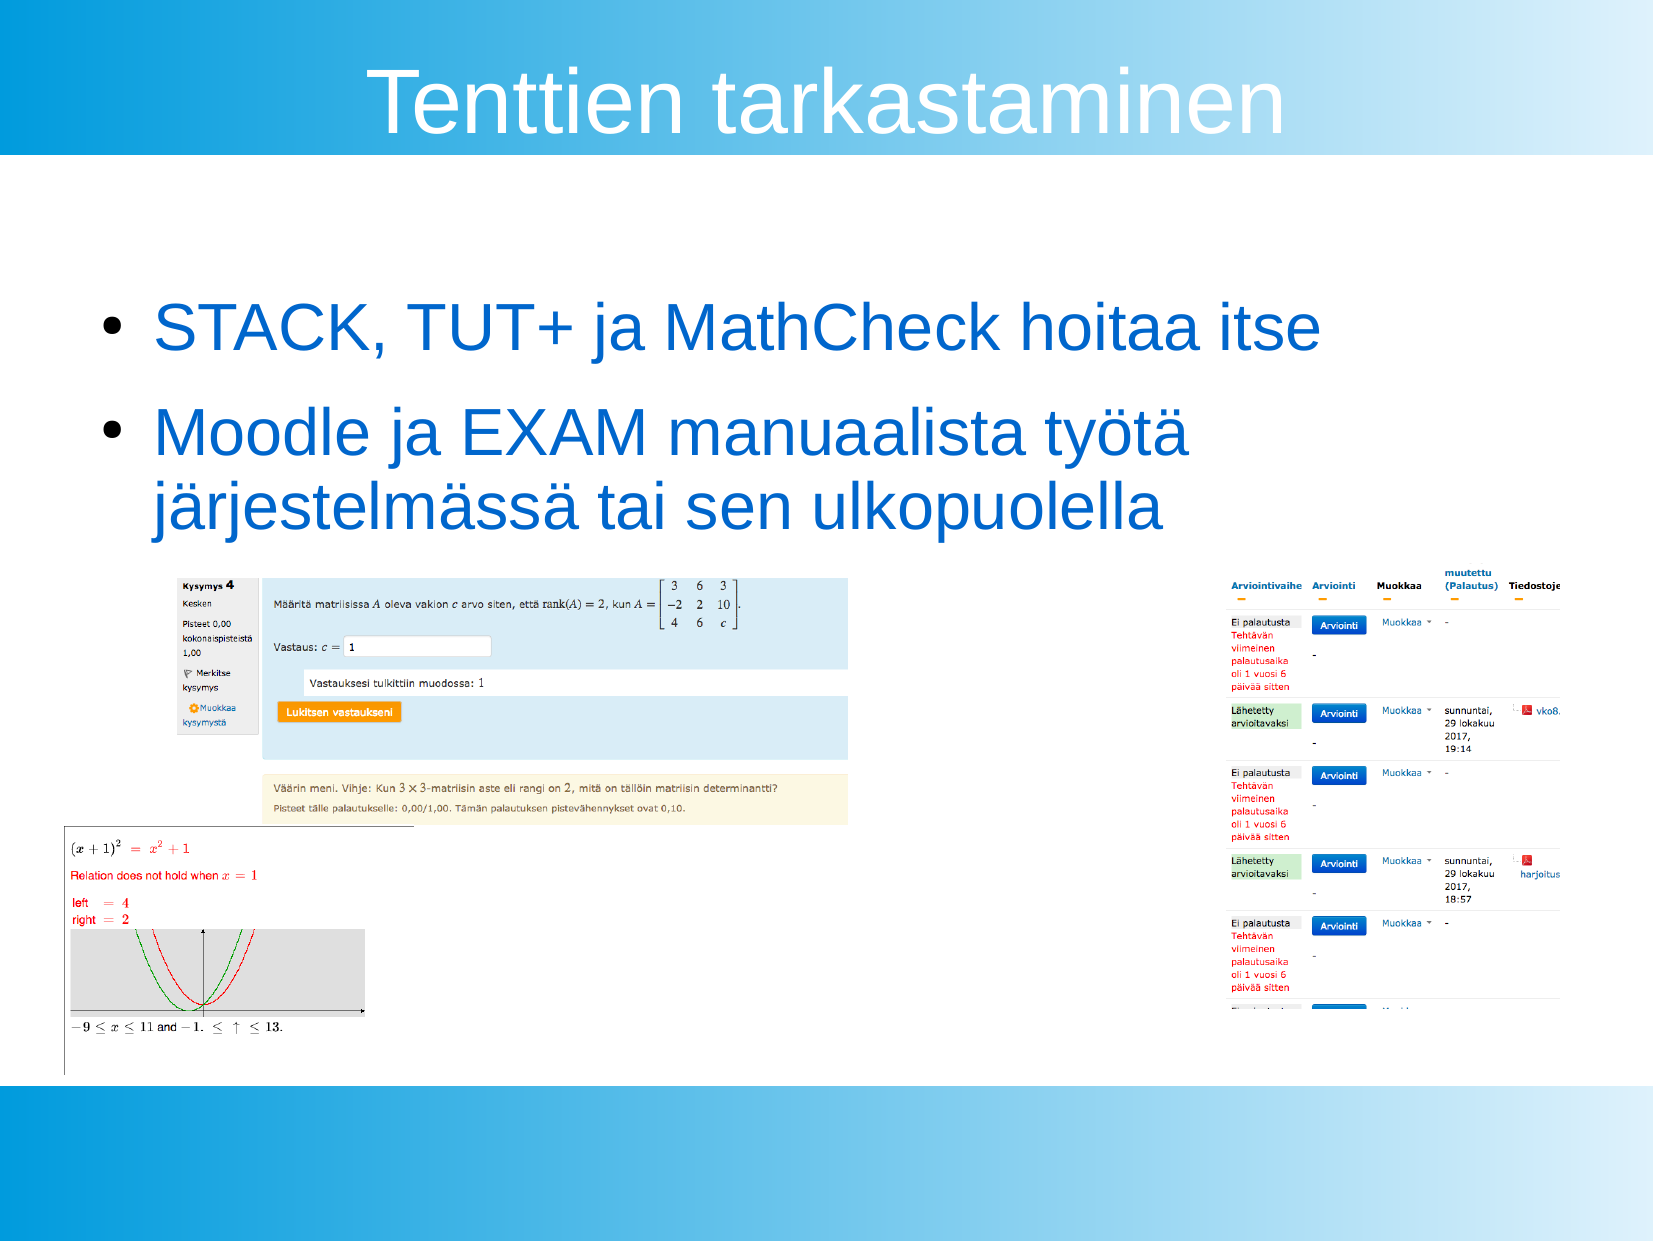

# Tenttien tarkastaminen
STACK, TUT+ ja MathCheck hoitaa itse
Moodle ja EXAM manuaalista työtä järjestelmässä tai sen ulkopuolella